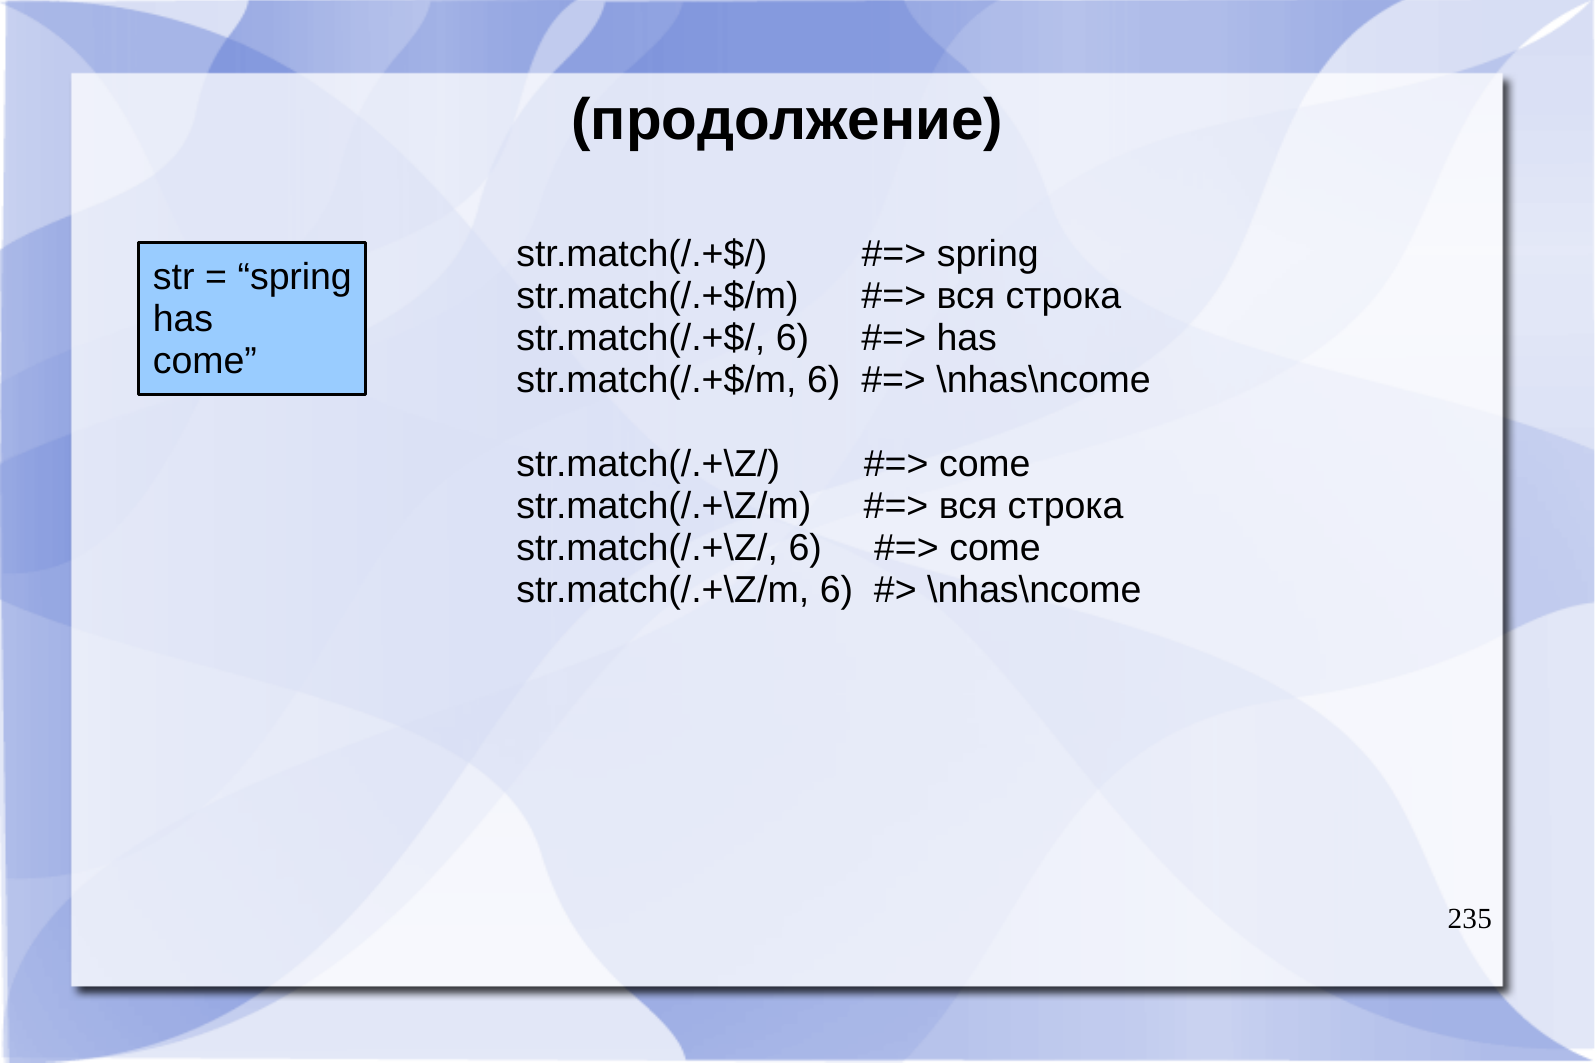

# (продолжение)
str.match(/.+$/) #=> spring
str.match(/.+$/m) #=> вся строка
str.match(/.+$/, 6) #=> has
str.match(/.+$/m, 6) #=> \nhas\ncome
str.match(/.+\Z/) #=> come
str.match(/.+\Z/m) #=> вся строка
str.match(/.+\Z/, 6) #=> come
str.match(/.+\Z/m, 6) #> \nhas\ncome
str = “spring
has
come”
235